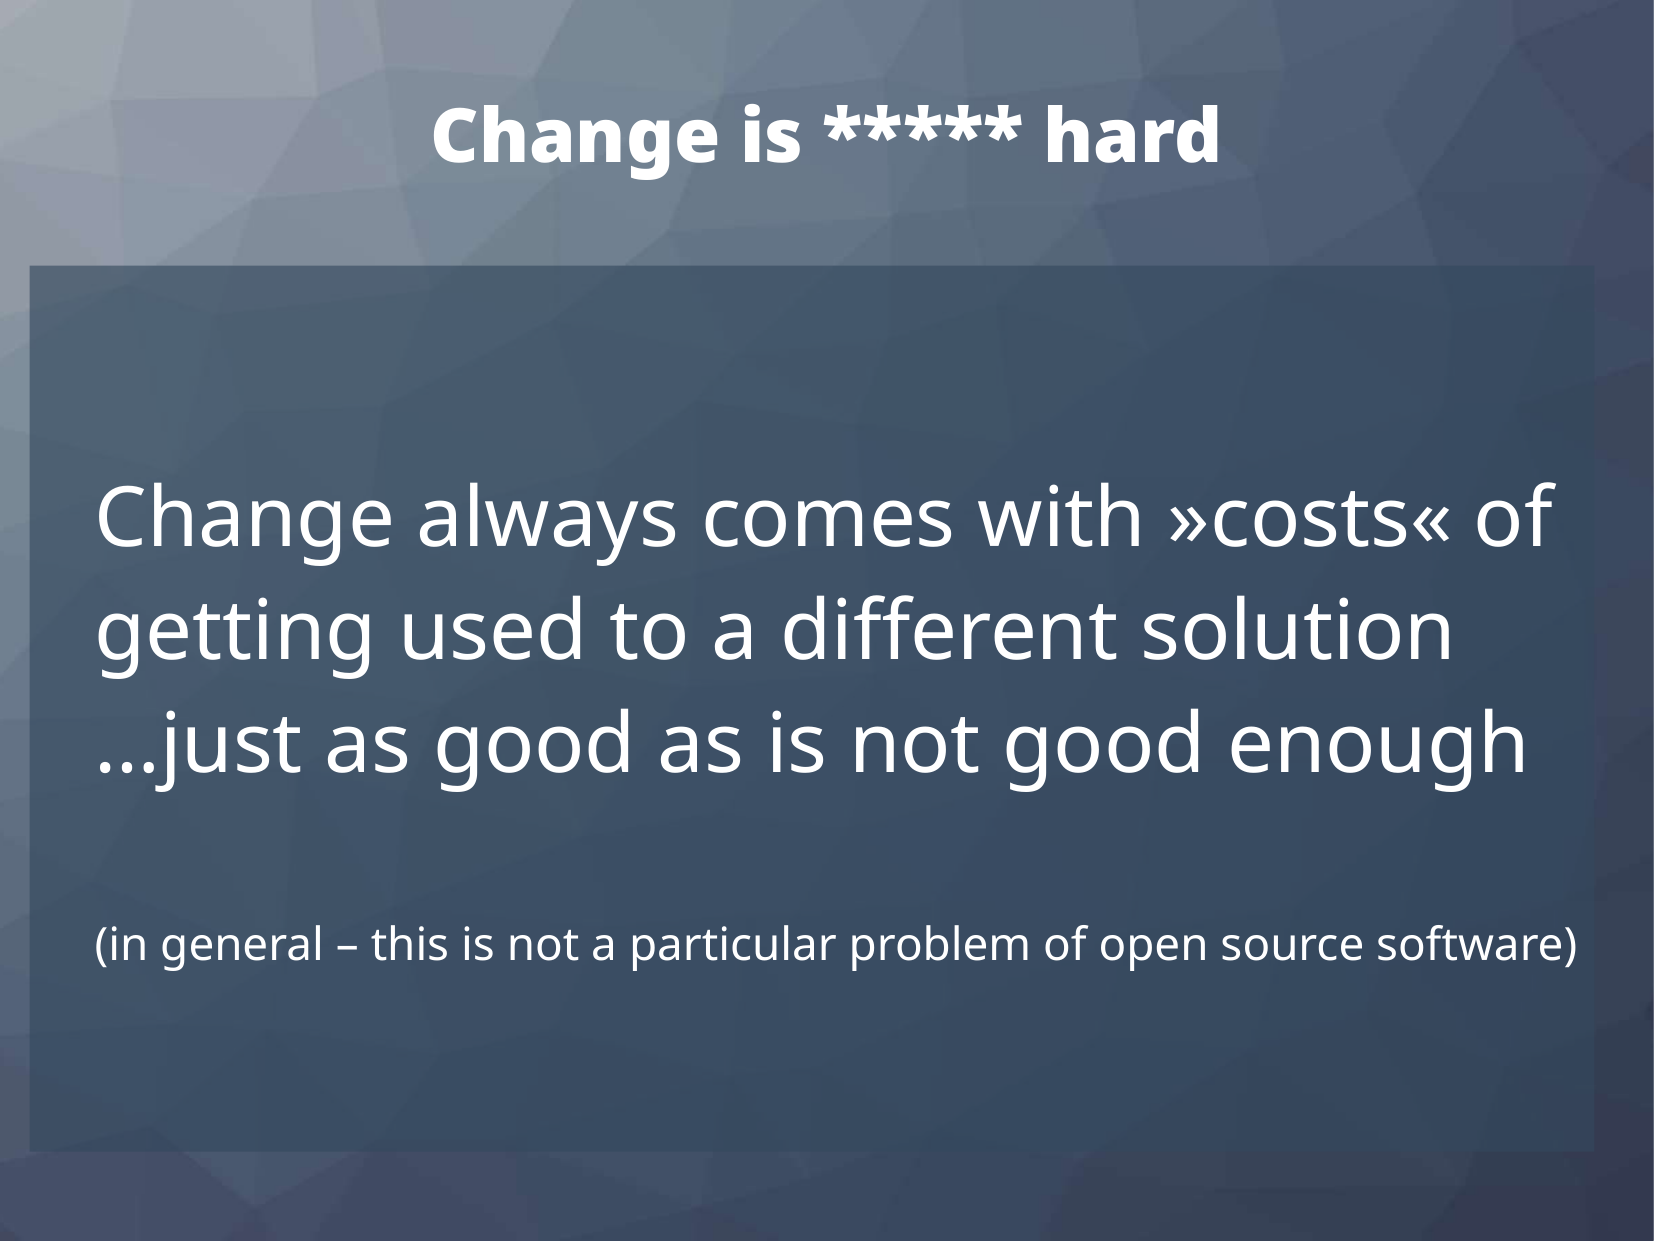

# Change is ***** hard
Change always comes with »costs« of getting used to a different solution
…just as good as is not good enough
(in general – this is not a particular problem of open source software)